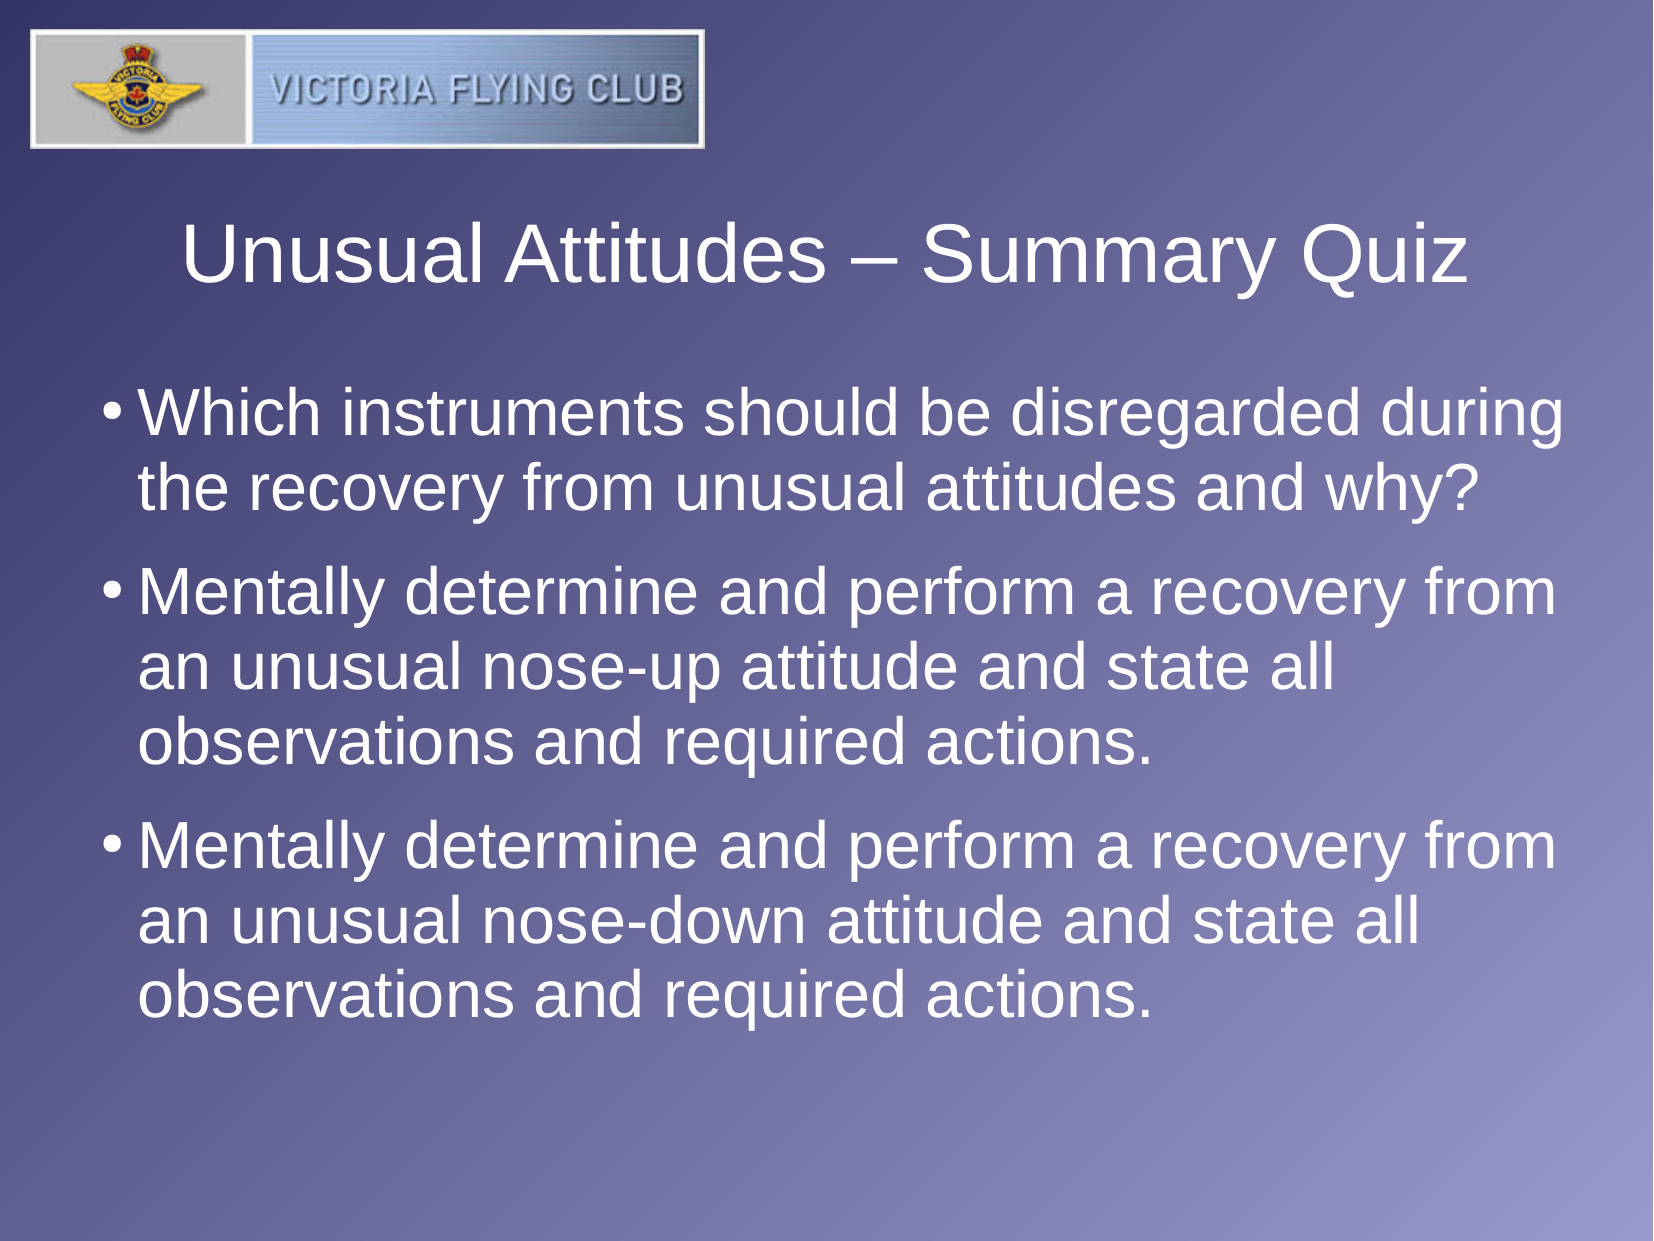

# Unusual Attitudes – Summary Quiz
Which instruments should be disregarded during the recovery from unusual attitudes and why?
Mentally determine and perform a recovery from an unusual nose-up attitude and state all observations and required actions.
Mentally determine and perform a recovery from an unusual nose-down attitude and state all observations and required actions.